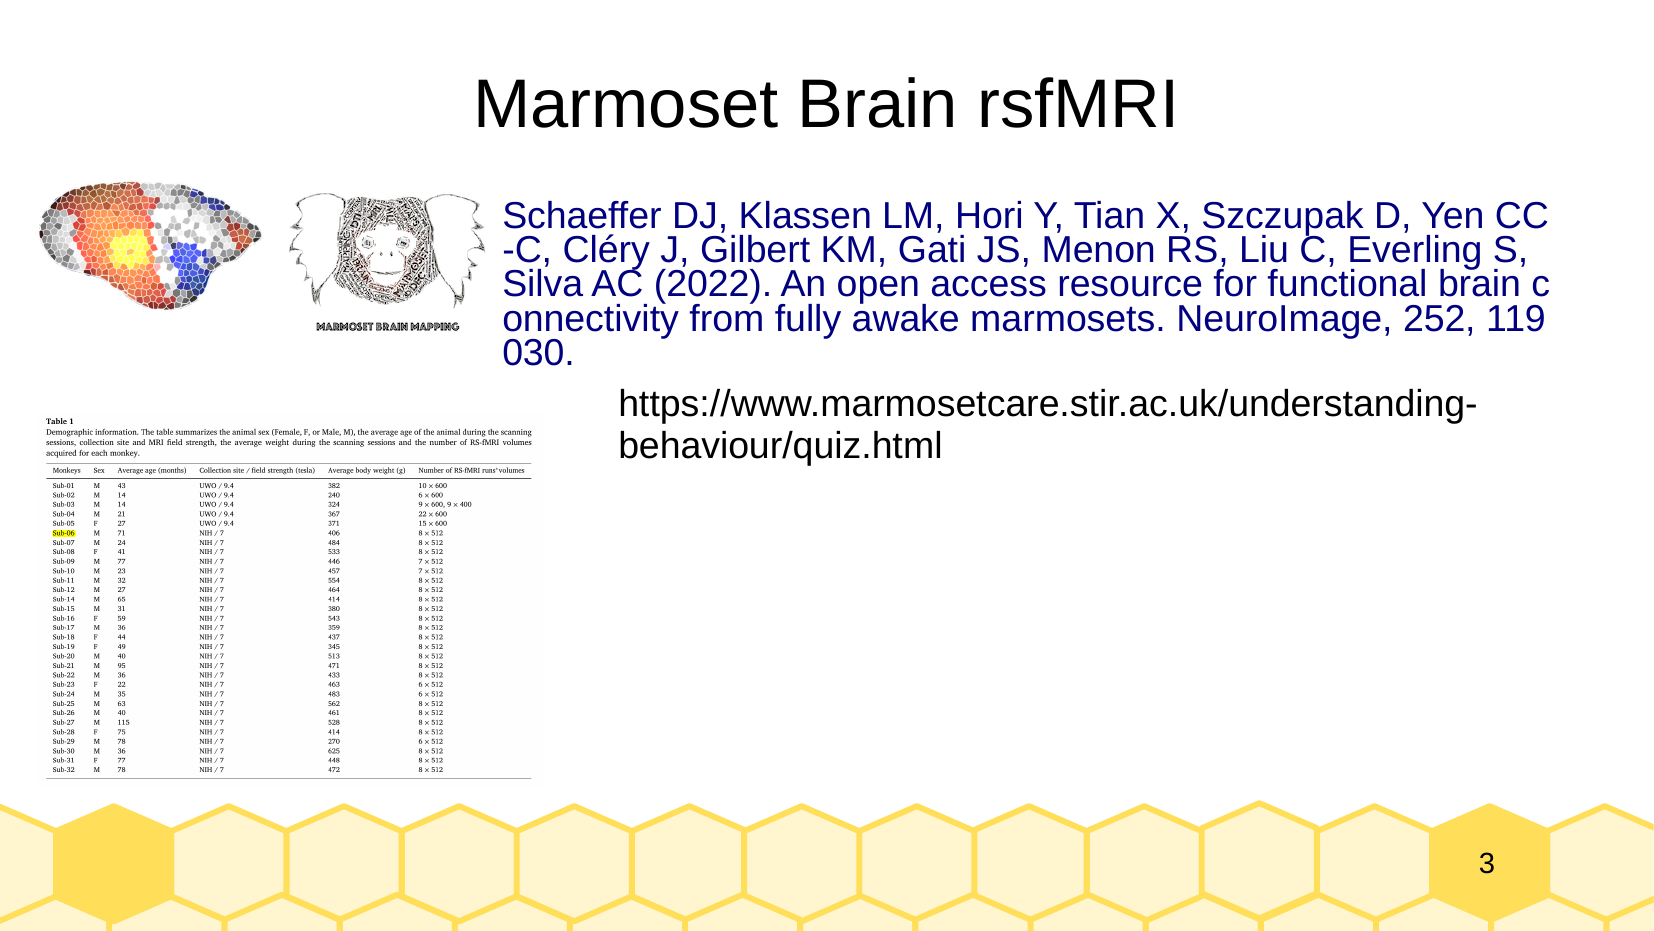

# Marmoset Brain rsfMRI
Schaeffer DJ, Klassen LM, Hori Y, Tian X, Szczupak D, Yen CC-C, Cléry J, Gilbert KM, Gati JS, Menon RS, Liu C, Everling S, Silva AC (2022). An open access resource for functional brain connectivity from fully awake marmosets. NeuroImage, 252, 119030.
https://www.marmosetcare.stir.ac.uk/understanding-behaviour/quiz.html